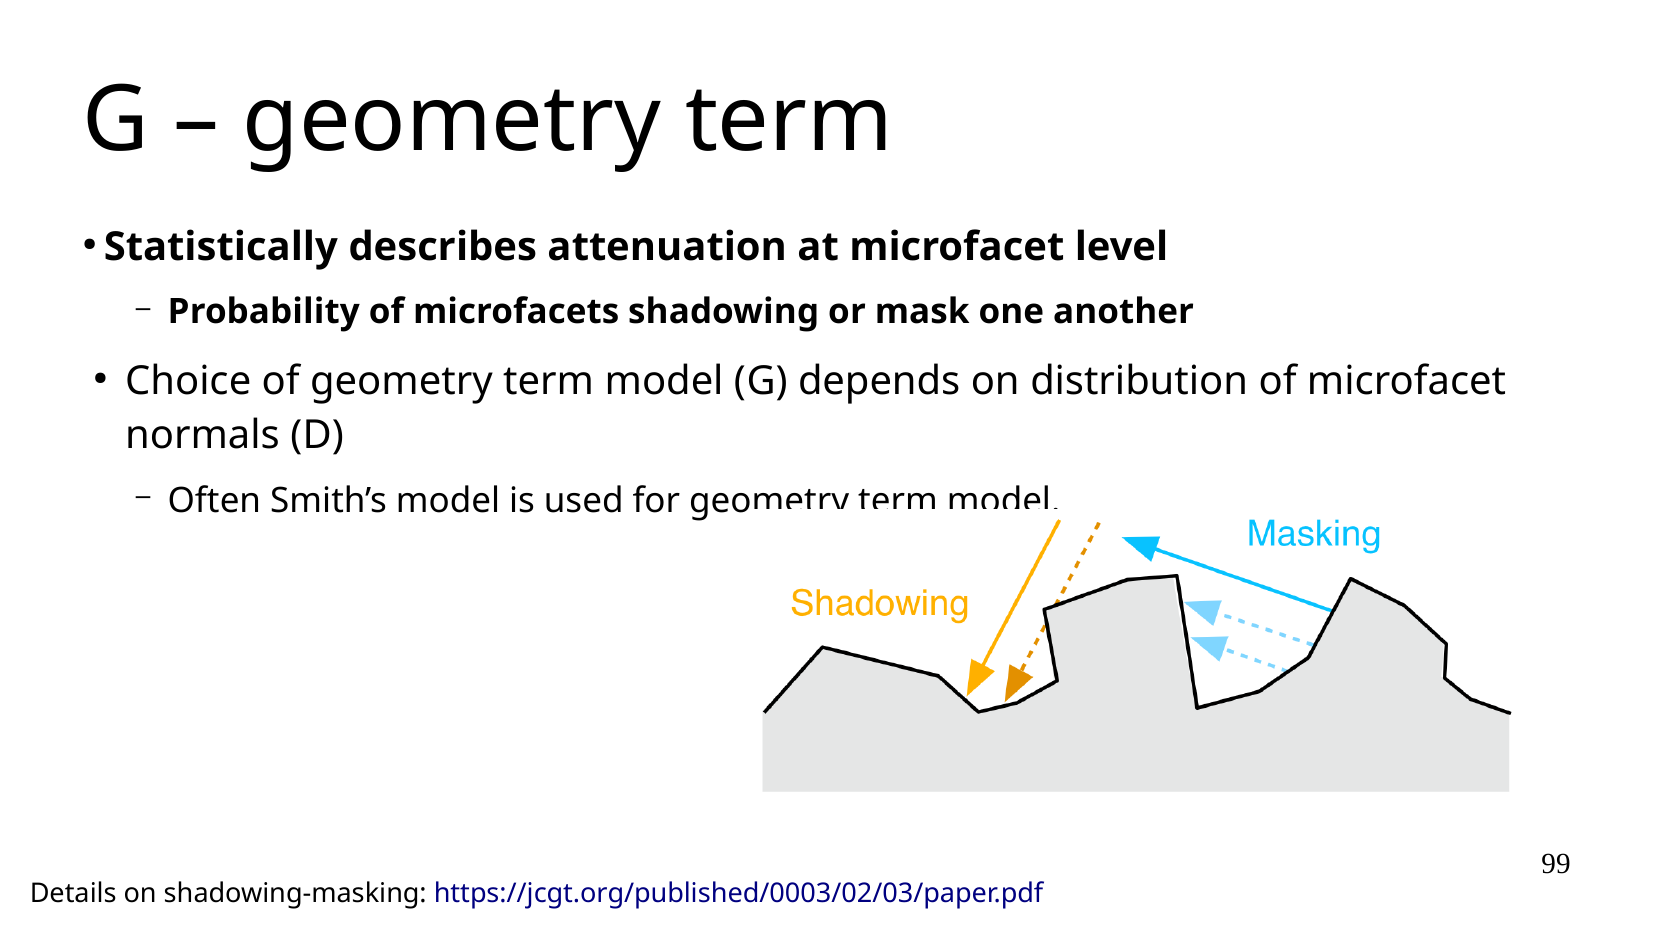

# G – geometry term
Statistically describes attenuation at microfacet level
Probability of microfacets shadowing or mask one another
Choice of geometry term model (G) depends on distribution of microfacet normals (D)
Often Smith’s model is used for geometry term model.
99
Details on shadowing-masking: https://jcgt.org/published/0003/02/03/paper.pdf